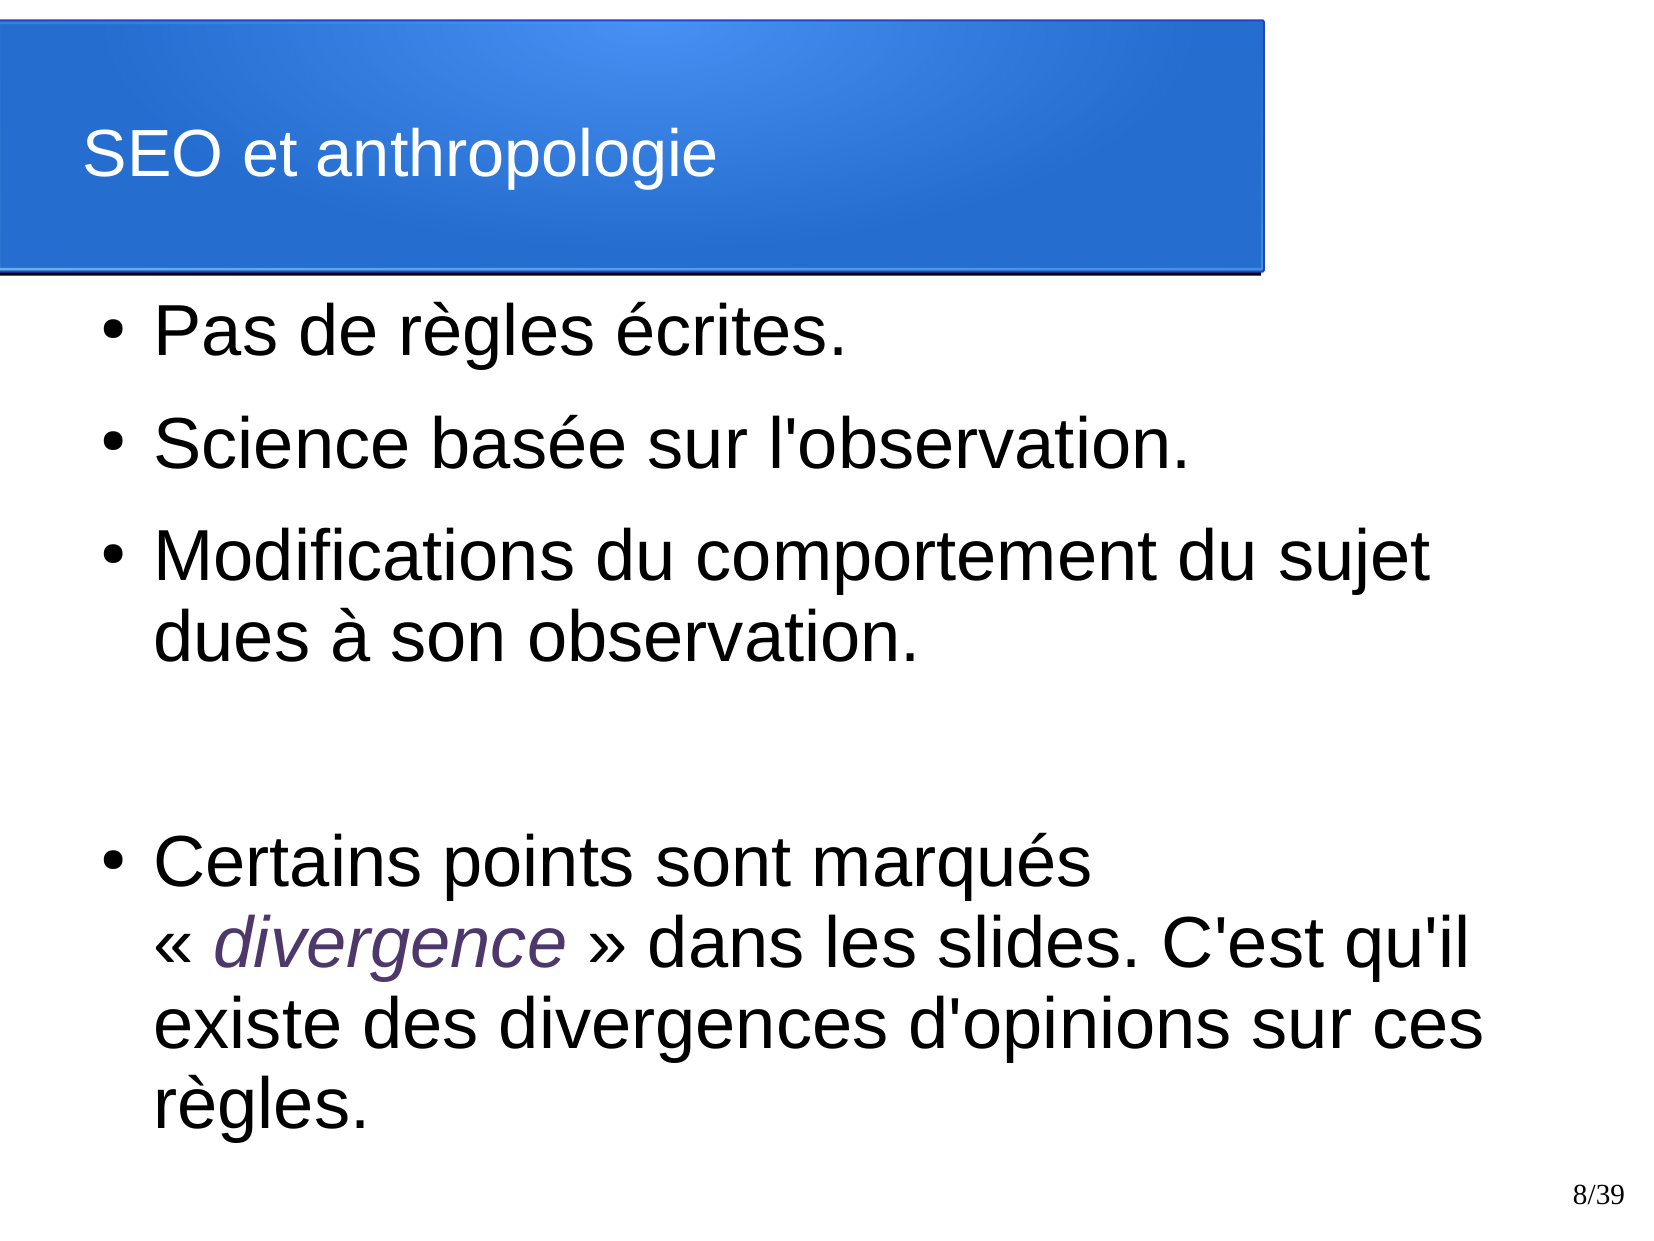

# SEO et anthropologie
Pas de règles écrites.
Science basée sur l'observation.
Modifications du comportement du sujet dues à son observation.
Certains points sont marqués « divergence » dans les slides. C'est qu'il existe des divergences d'opinions sur ces règles.